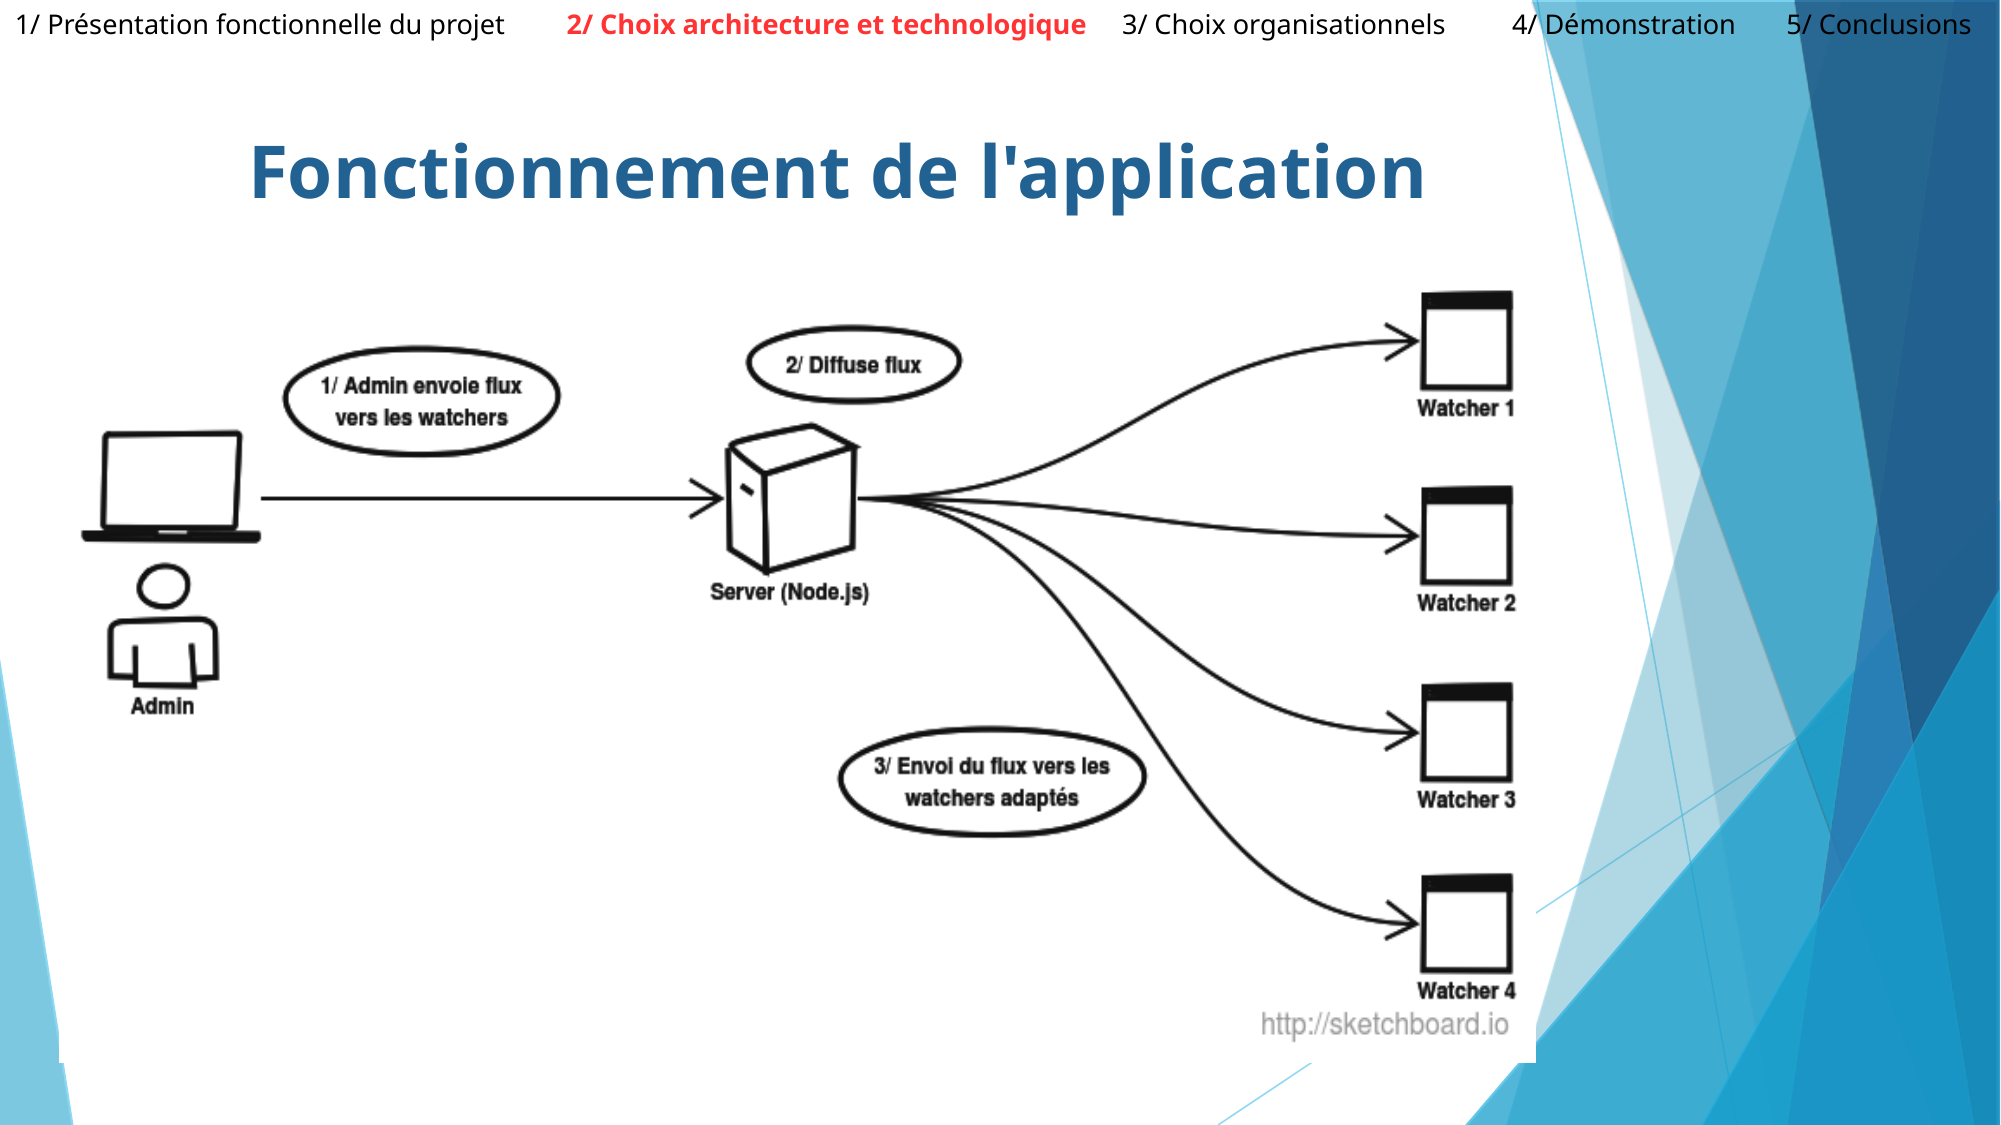

1/ Présentation fonctionnelle du projet 	 2/ Choix architecture et technologique 	3/ Choix organisationnels 	 4/ Démonstration 	5/ Conclusions
# Fonctionnement de l'application